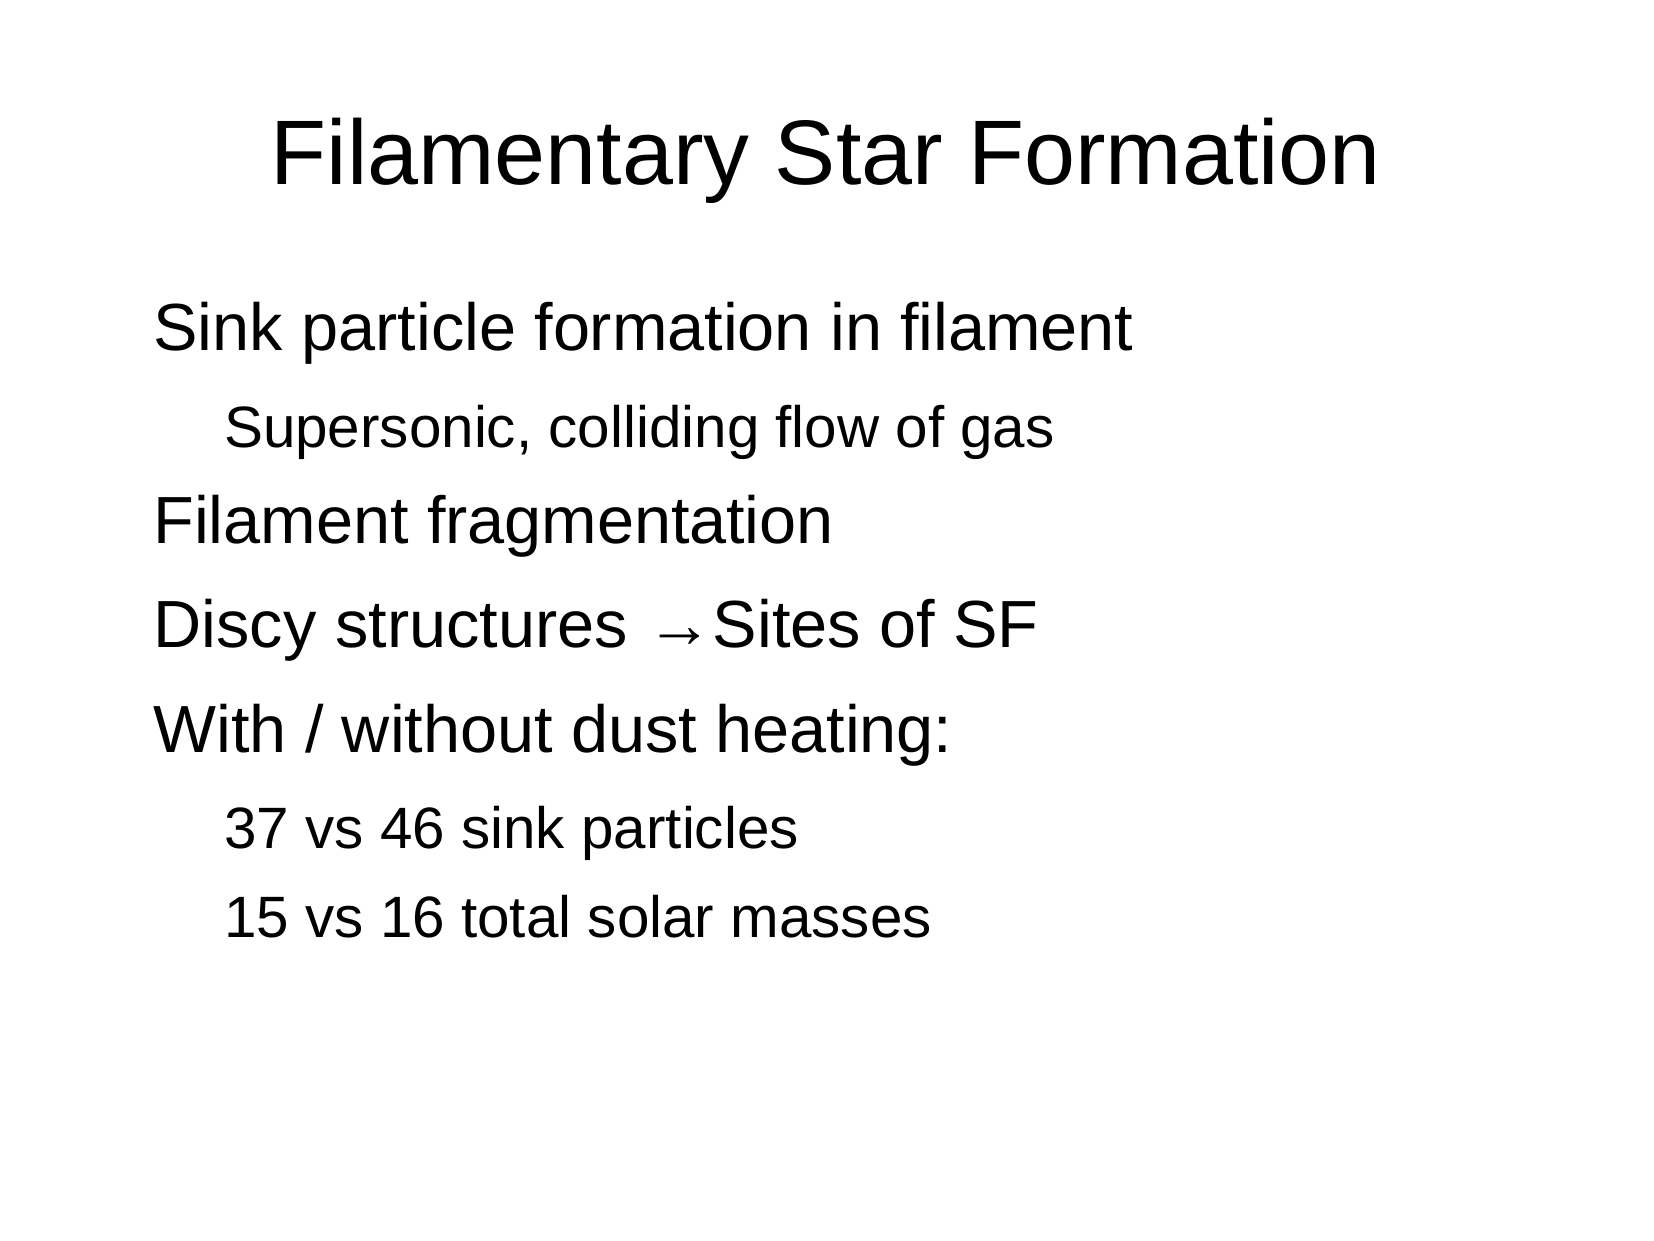

# Filamentary Star Formation
Sink particle formation in filament
Supersonic, colliding flow of gas
Filament fragmentation
Discy structures →Sites of SF
With / without dust heating:
37 vs 46 sink particles
15 vs 16 total solar masses